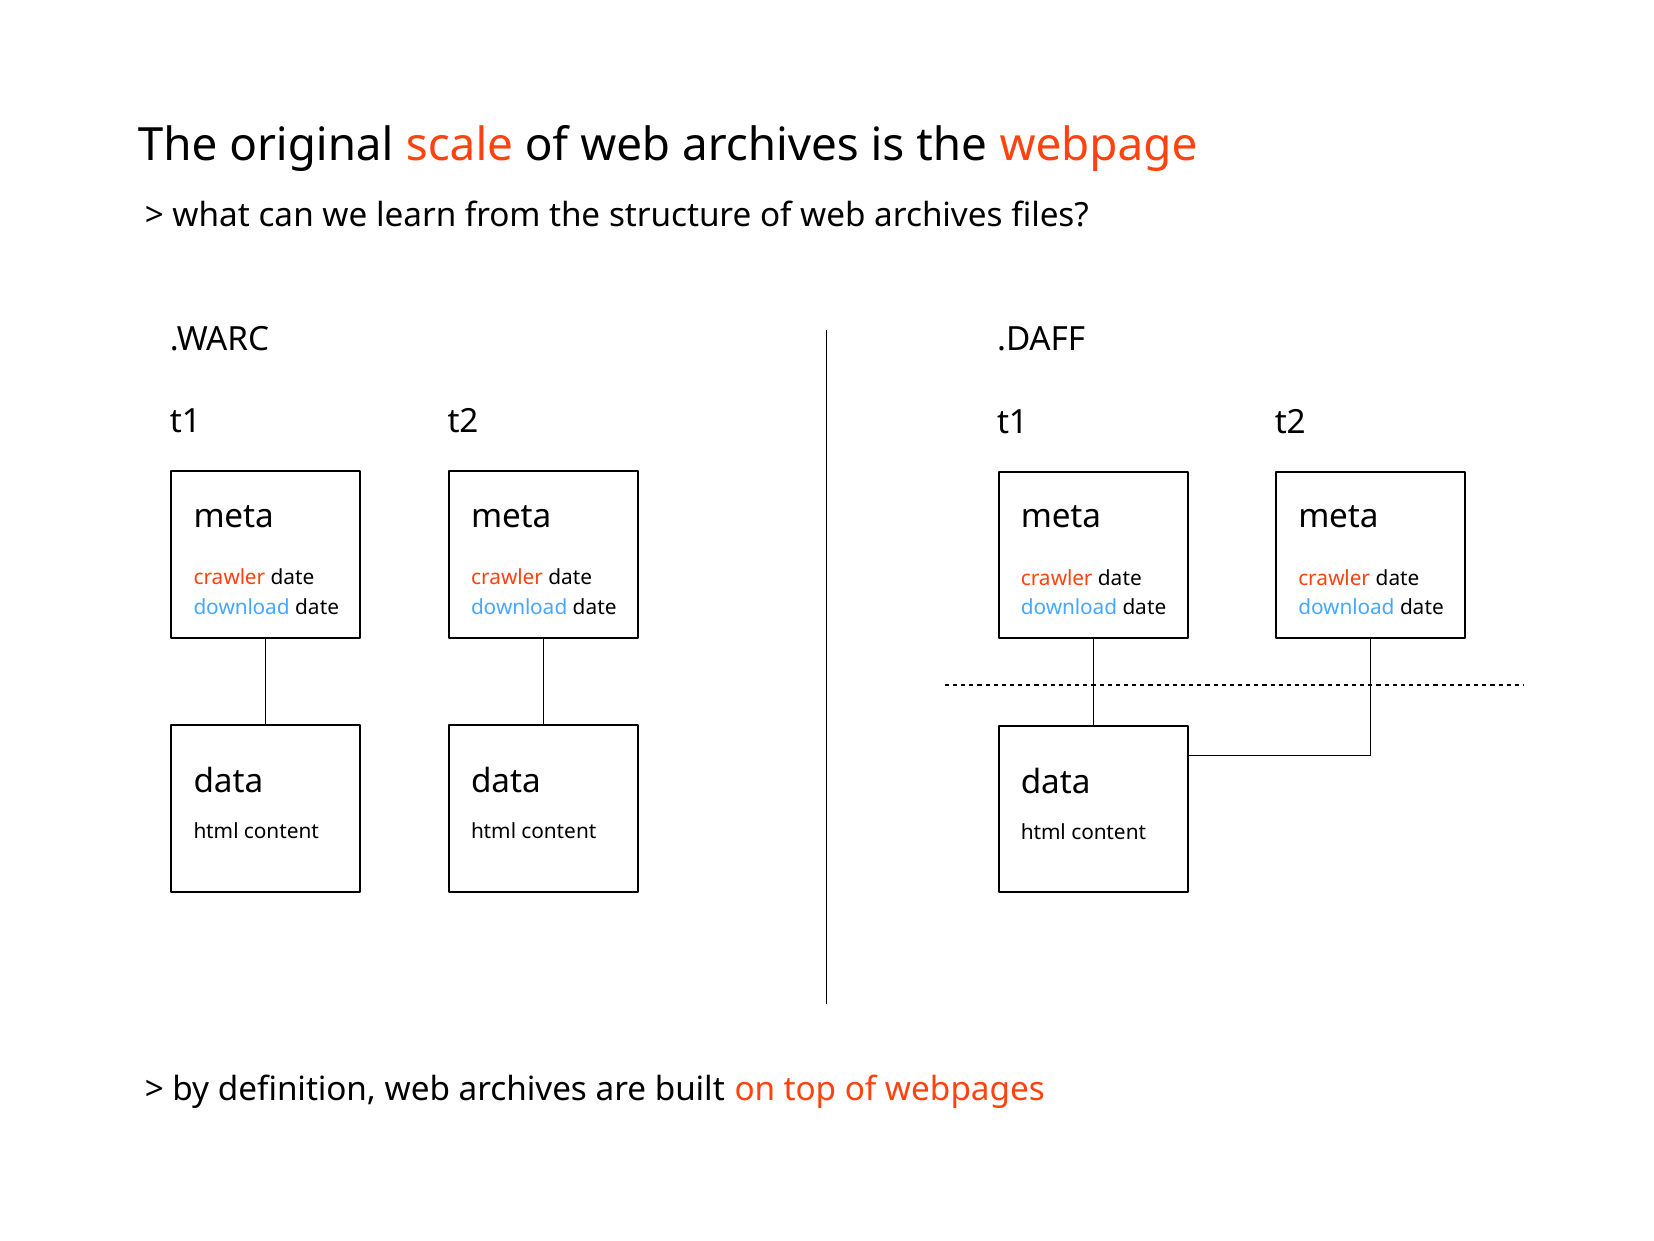

The original scale of web archives is the webpage
> what can we learn from the structure of web archives files?
.WARC
.DAFF
t1
t2
t1
t2
meta
meta
meta
meta
crawler date
crawler date
crawler date
crawler date
download date
download date
download date
download date
data
data
data
html content
html content
html content
> by definition, web archives are built on top of webpages